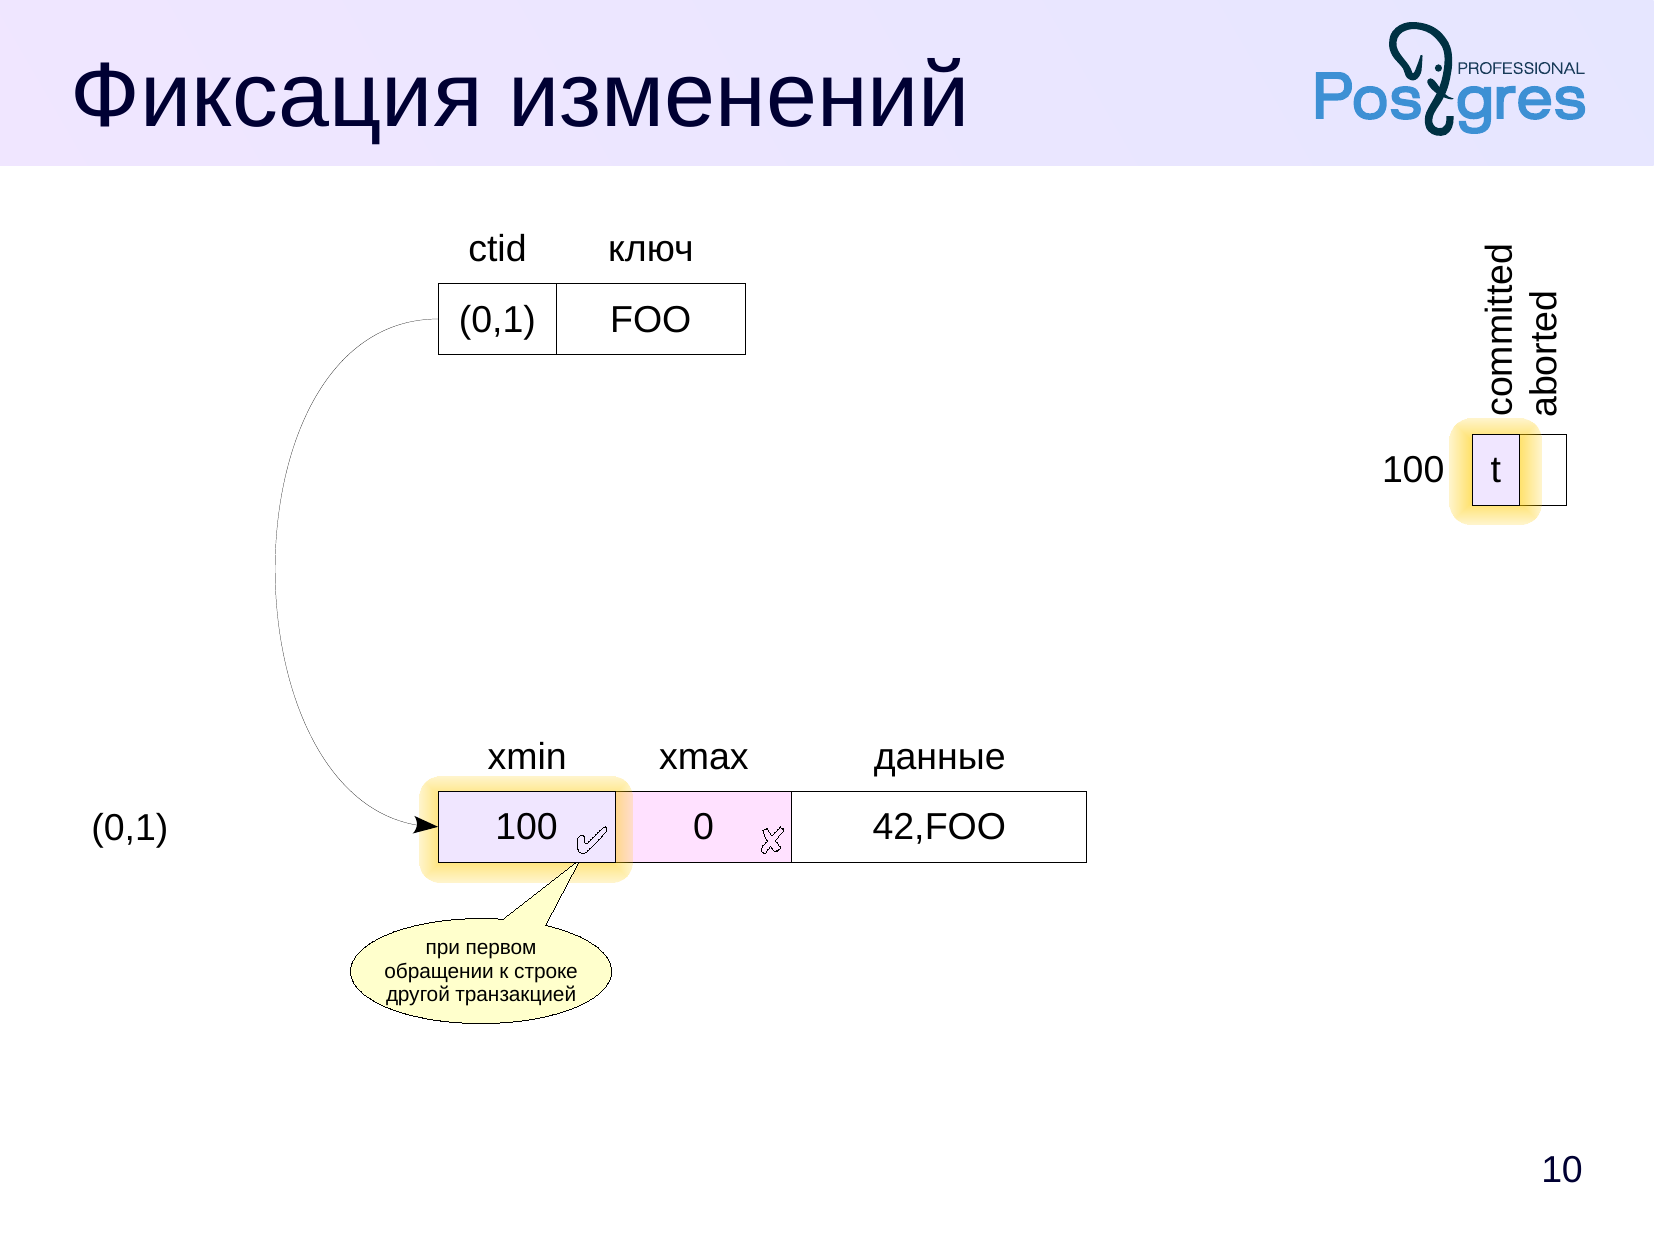

# Фиксация изменений
ctid
ключ
(0,1)
FOO
committed
aborted
100
t
xmin
xmax
данные
100
0
42,FOO
(0,1)
при первом
обращении к строке
другой транзакцией